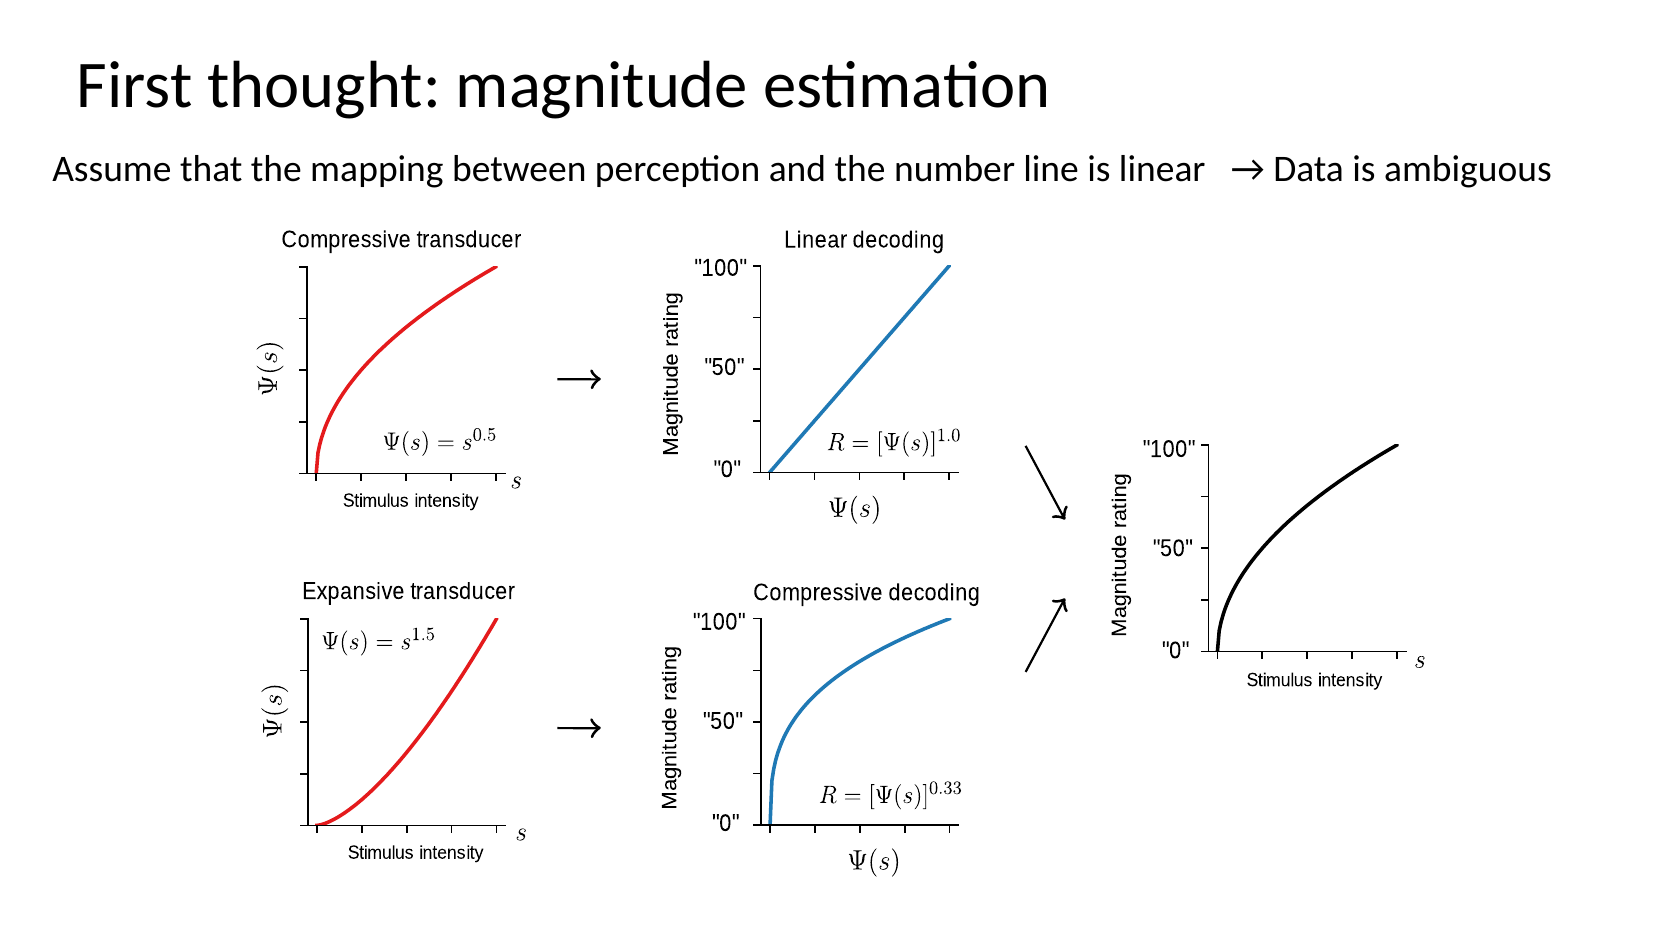

# First thought: magnitude estimation
Assume that the mapping between perception and the number line is linear → Data is ambiguous